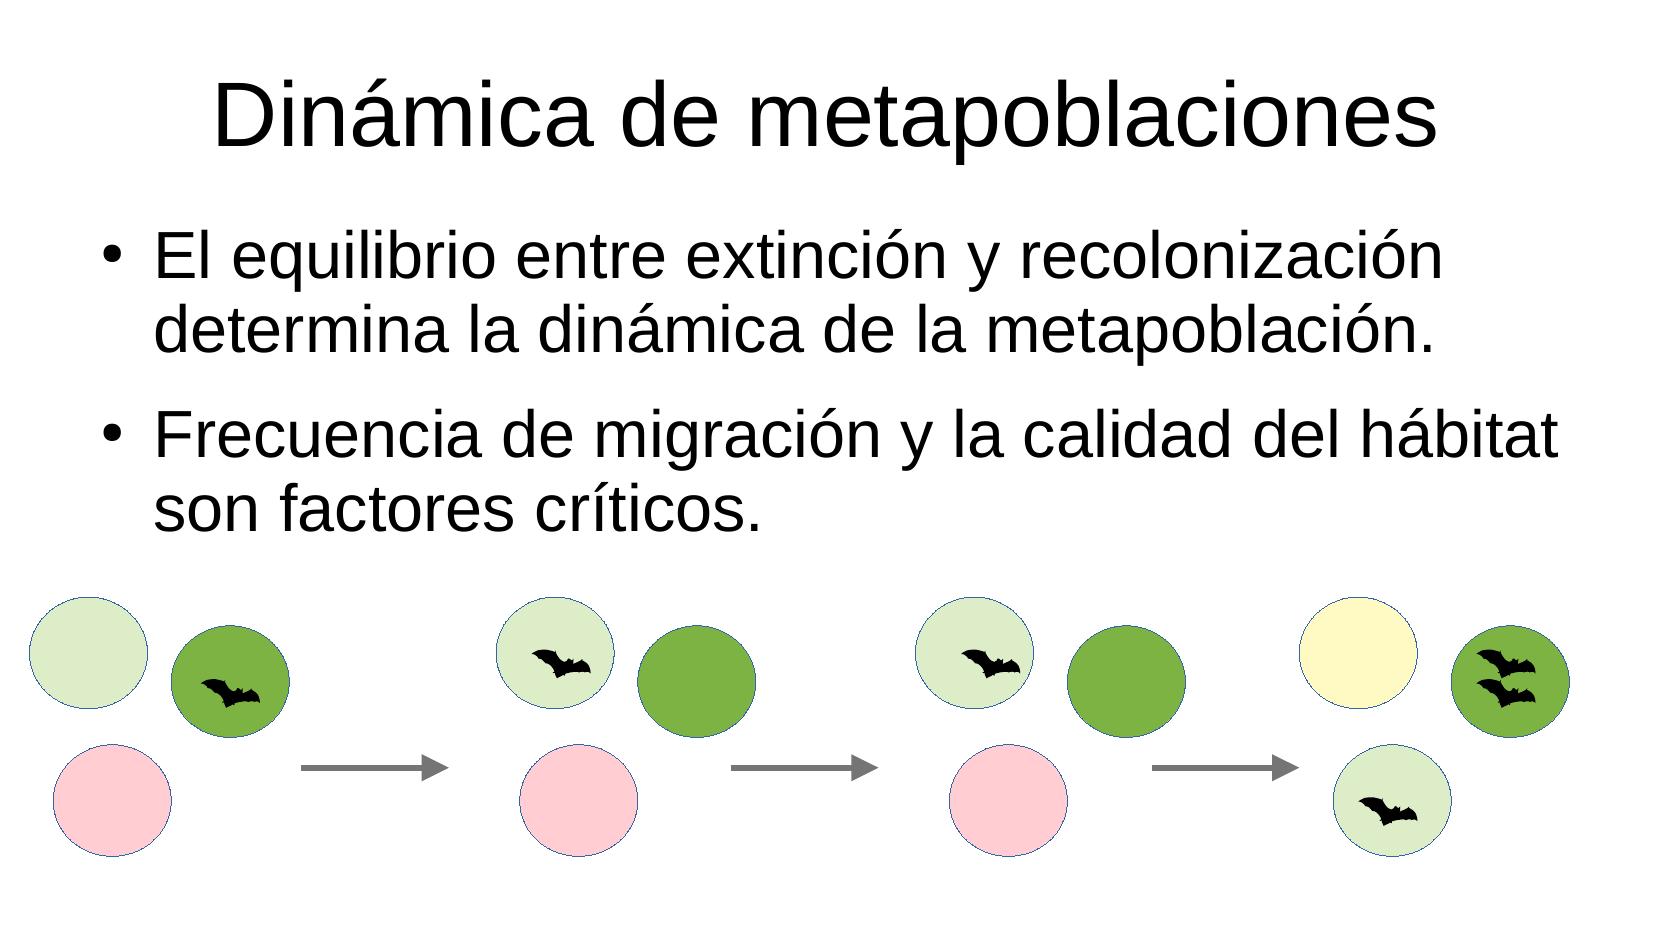

# Dinámica de metapoblaciones
El equilibrio entre extinción y recolonización determina la dinámica de la metapoblación.
Frecuencia de migración y la calidad del hábitat son factores críticos.